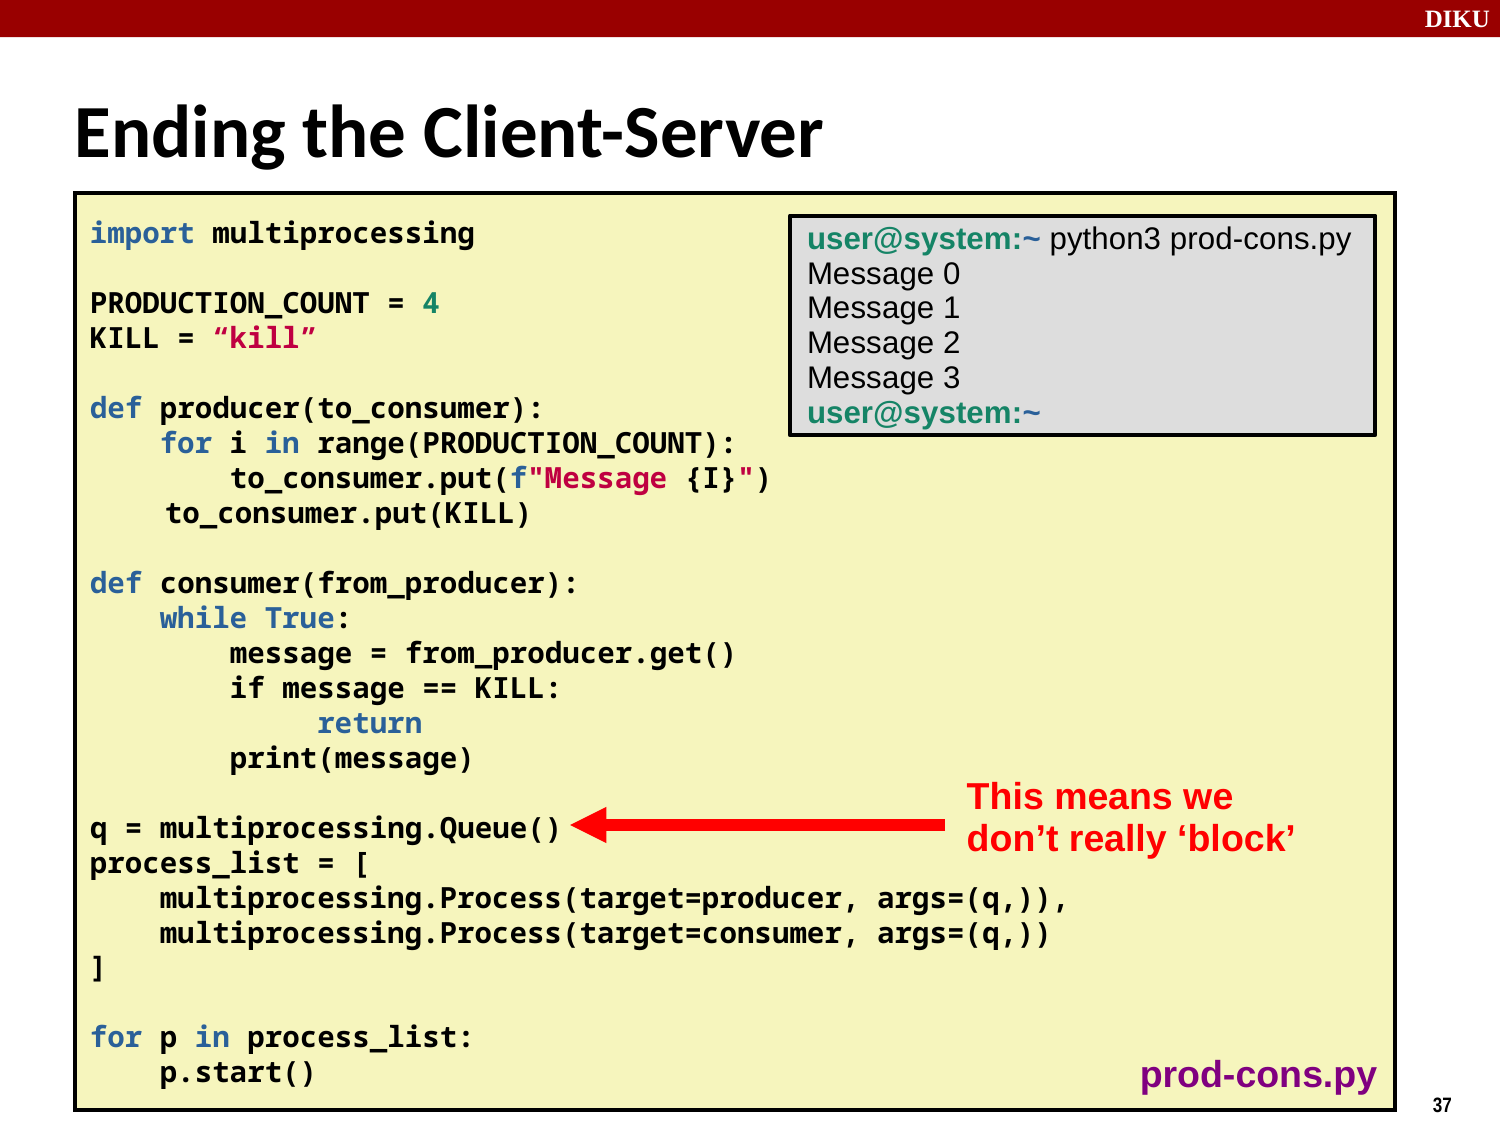

# Ending the Client-Server
import multiprocessing
PRODUCTION_COUNT = 4
KILL = “kill”
def producer(to_consumer):
 for i in range(PRODUCTION_COUNT):
 to_consumer.put(f"Message {I}")
	to_consumer.put(KILL)
def consumer(from_producer):
 while True:
 message = from_producer.get()
 if message == KILL:
 return
 print(message)
q = multiprocessing.Queue()
process_list = [
 multiprocessing.Process(target=producer, args=(q,)),
 multiprocessing.Process(target=consumer, args=(q,))
]
for p in process_list:
 p.start()
user@system:~ python3 prod-cons.py
Message 0
Message 1
Message 2
Message 3
user@system:~
This means we don’t really ‘block’
prod-cons.py